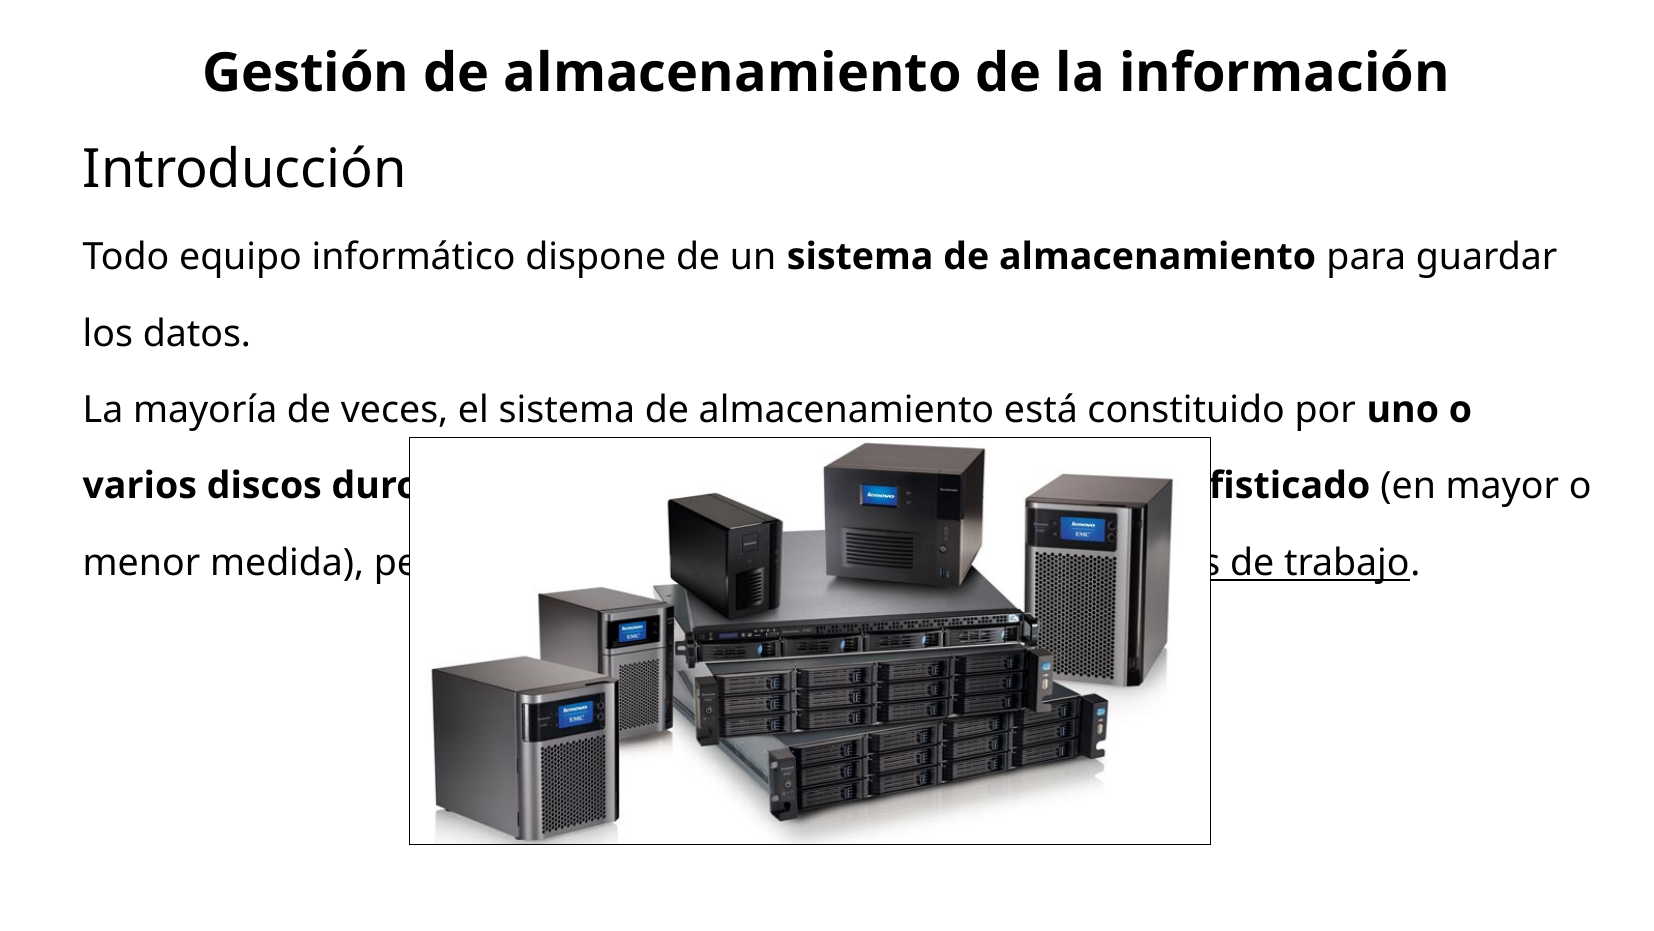

# Gestión de almacenamiento de la información
Introducción
Todo equipo informático dispone de un sistema de almacenamiento para guardar los datos.
La mayoría de veces, el sistema de almacenamiento está constituido por uno o varios discos duros. El sistema de almacenamiento debe ser sofisticado (en mayor o menor medida), pero todos necesitan unas condiciones mínimas de trabajo.